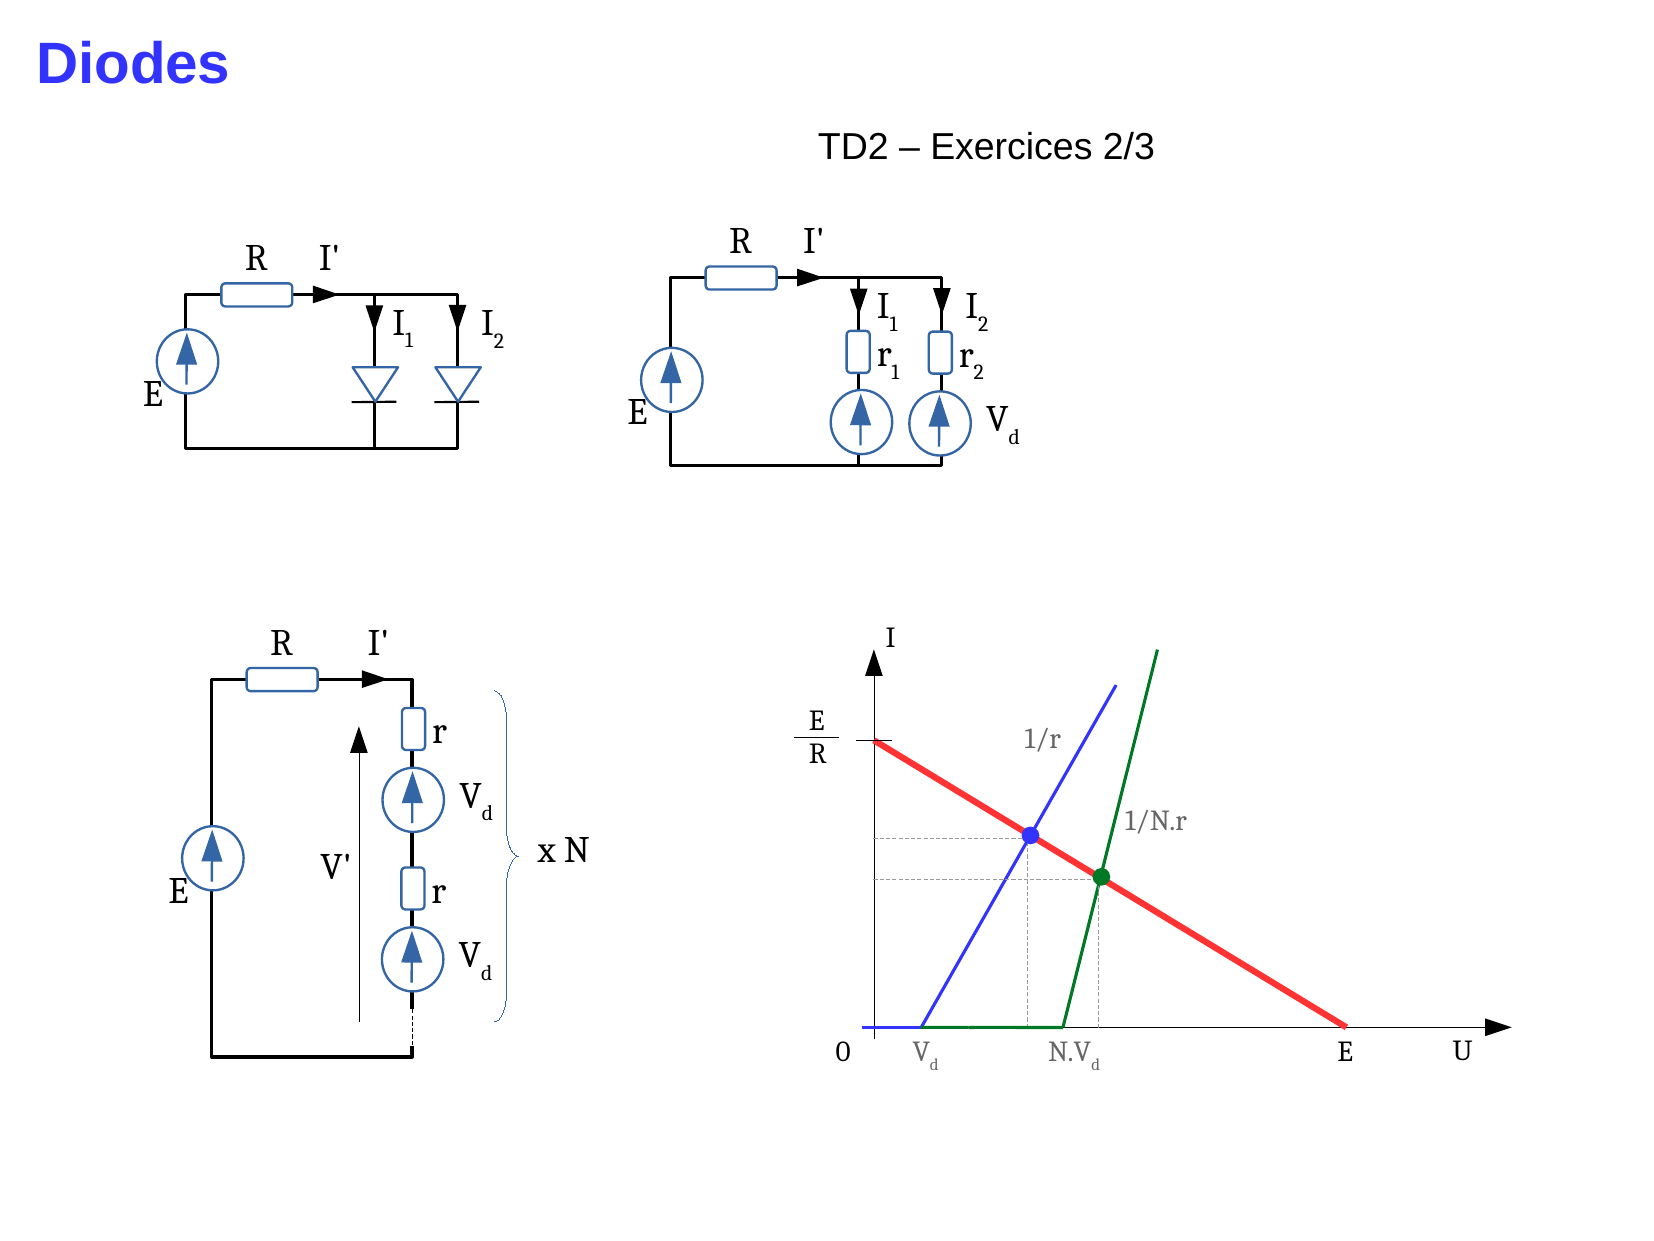

Diodes
TD2 – Exercices 2/3
R
I'
R
I'
I1
I2
I1
I2
r1
r2
E
E
Vd
I
R
I'
E
R
r
1/r
Vd
1/N.r
x N
V'
E
r
Vd
U
E
0
Vd
N.Vd